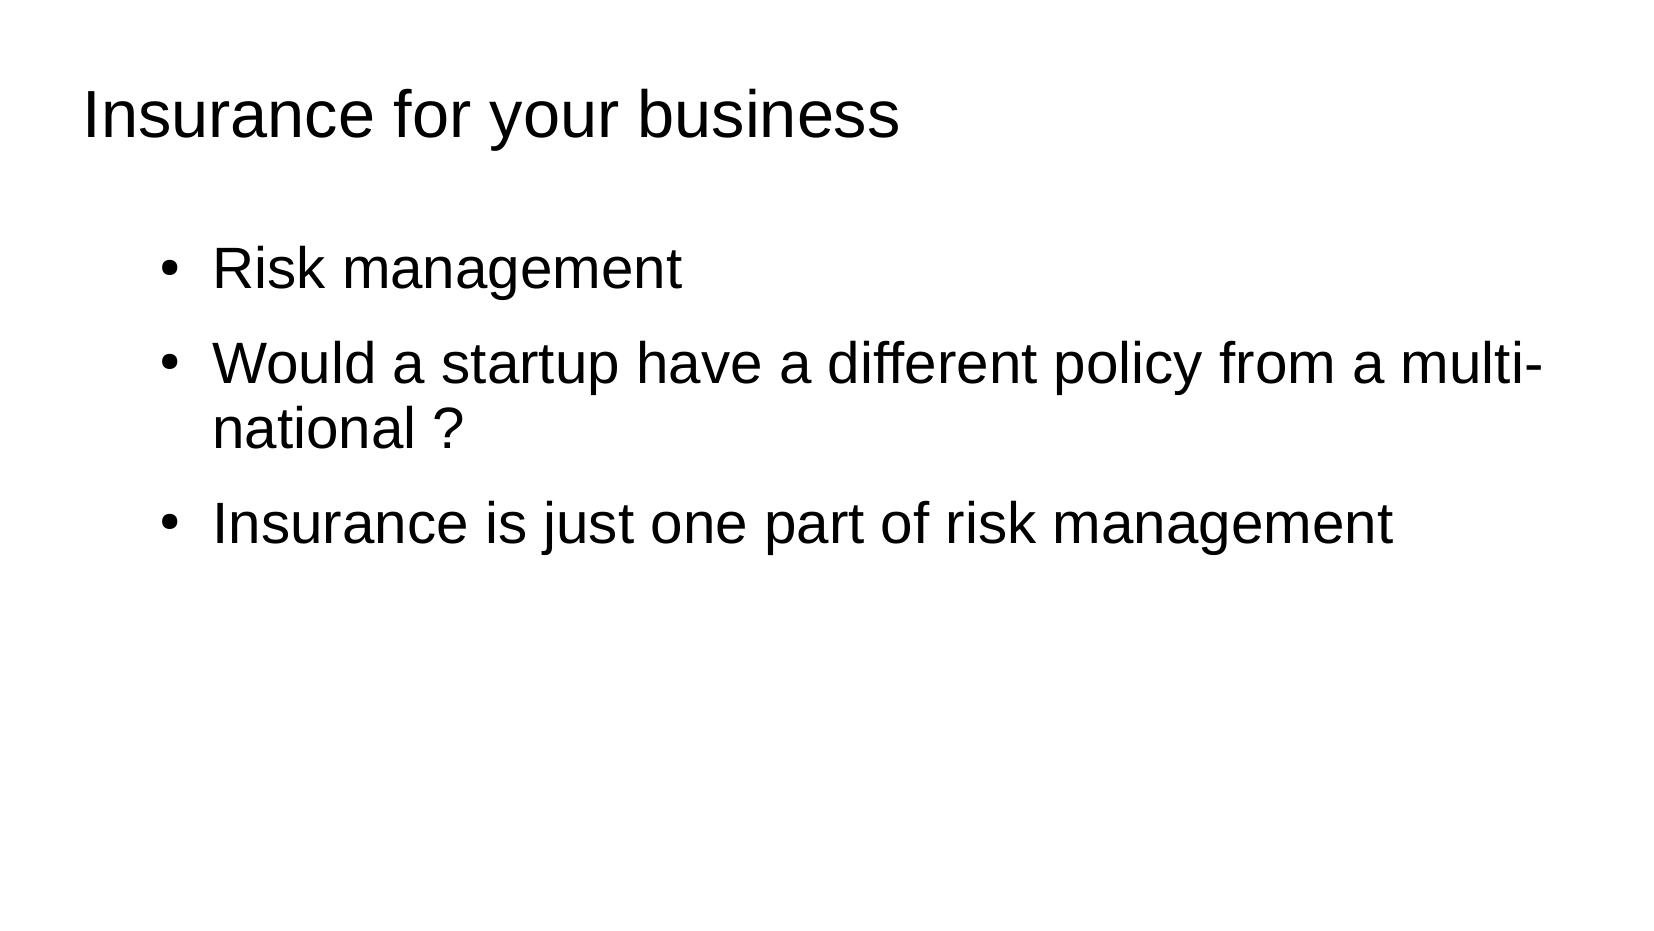

# Insurance for your business
Risk management
Would a startup have a different policy from a multi-national ?
Insurance is just one part of risk management